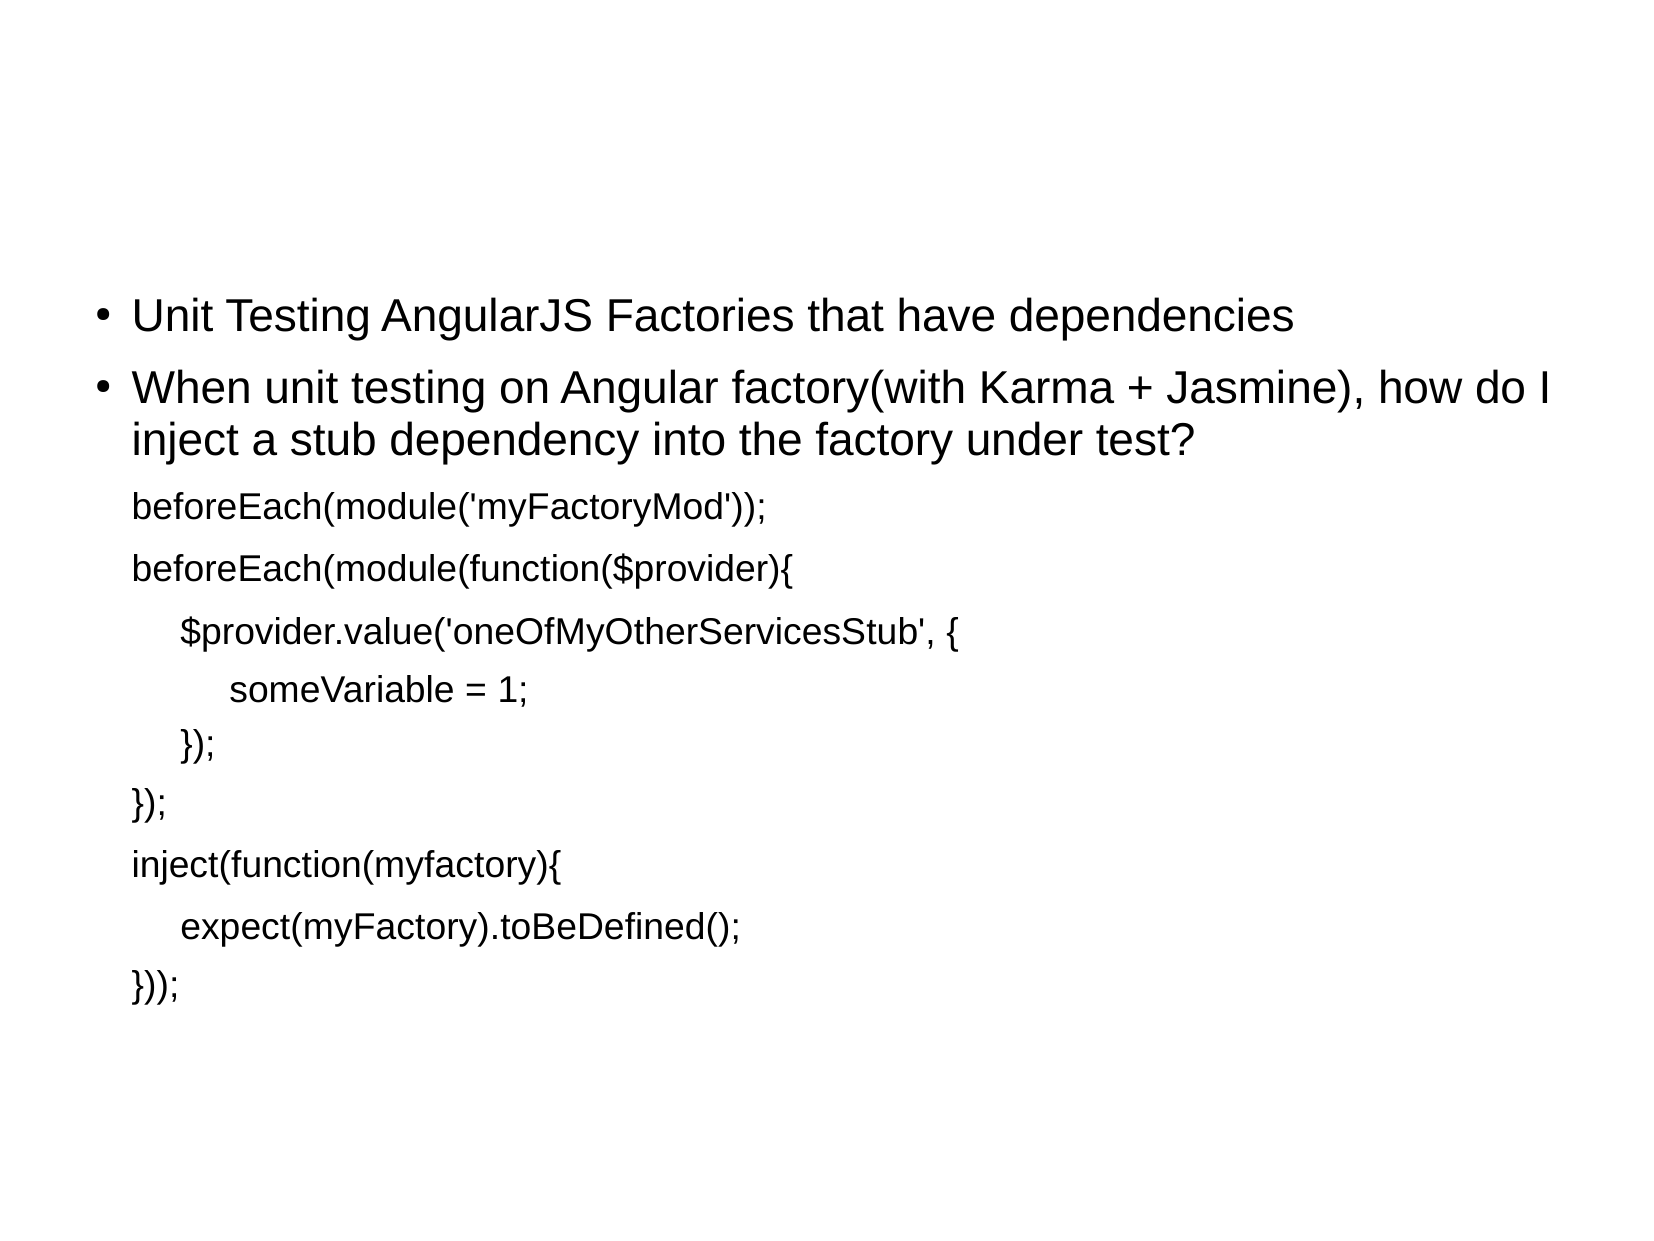

#
Unit Testing AngularJS Factories that have dependencies
When unit testing on Angular factory(with Karma + Jasmine), how do I inject a stub dependency into the factory under test?
beforeEach(module('myFactoryMod'));
beforeEach(module(function($provider){
$provider.value('oneOfMyOtherServicesStub', {
someVariable = 1;
});
});
inject(function(myfactory){
expect(myFactory).toBeDefined();
}));